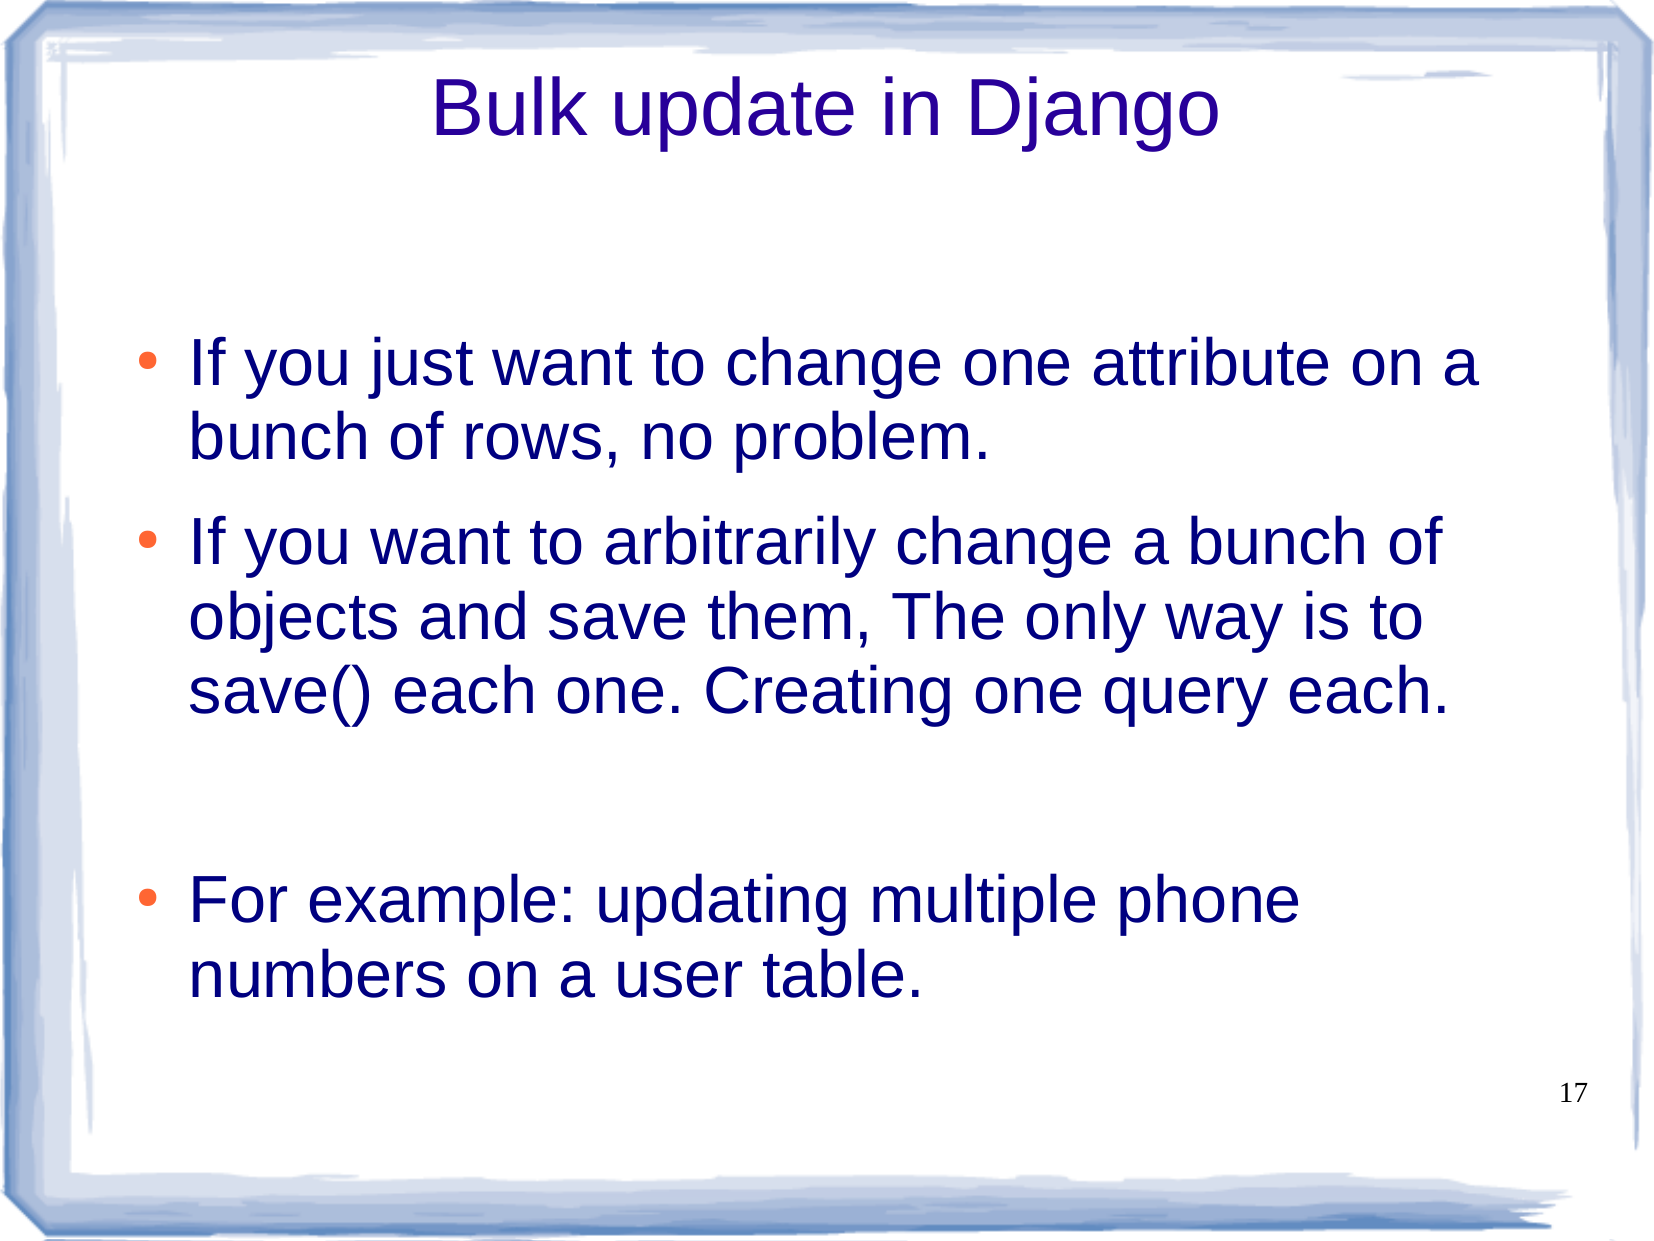

# Bulk update in Django
If you just want to change one attribute on a bunch of rows, no problem.
If you want to arbitrarily change a bunch of objects and save them, The only way is to save() each one. Creating one query each.
For example: updating multiple phone numbers on a user table.
17